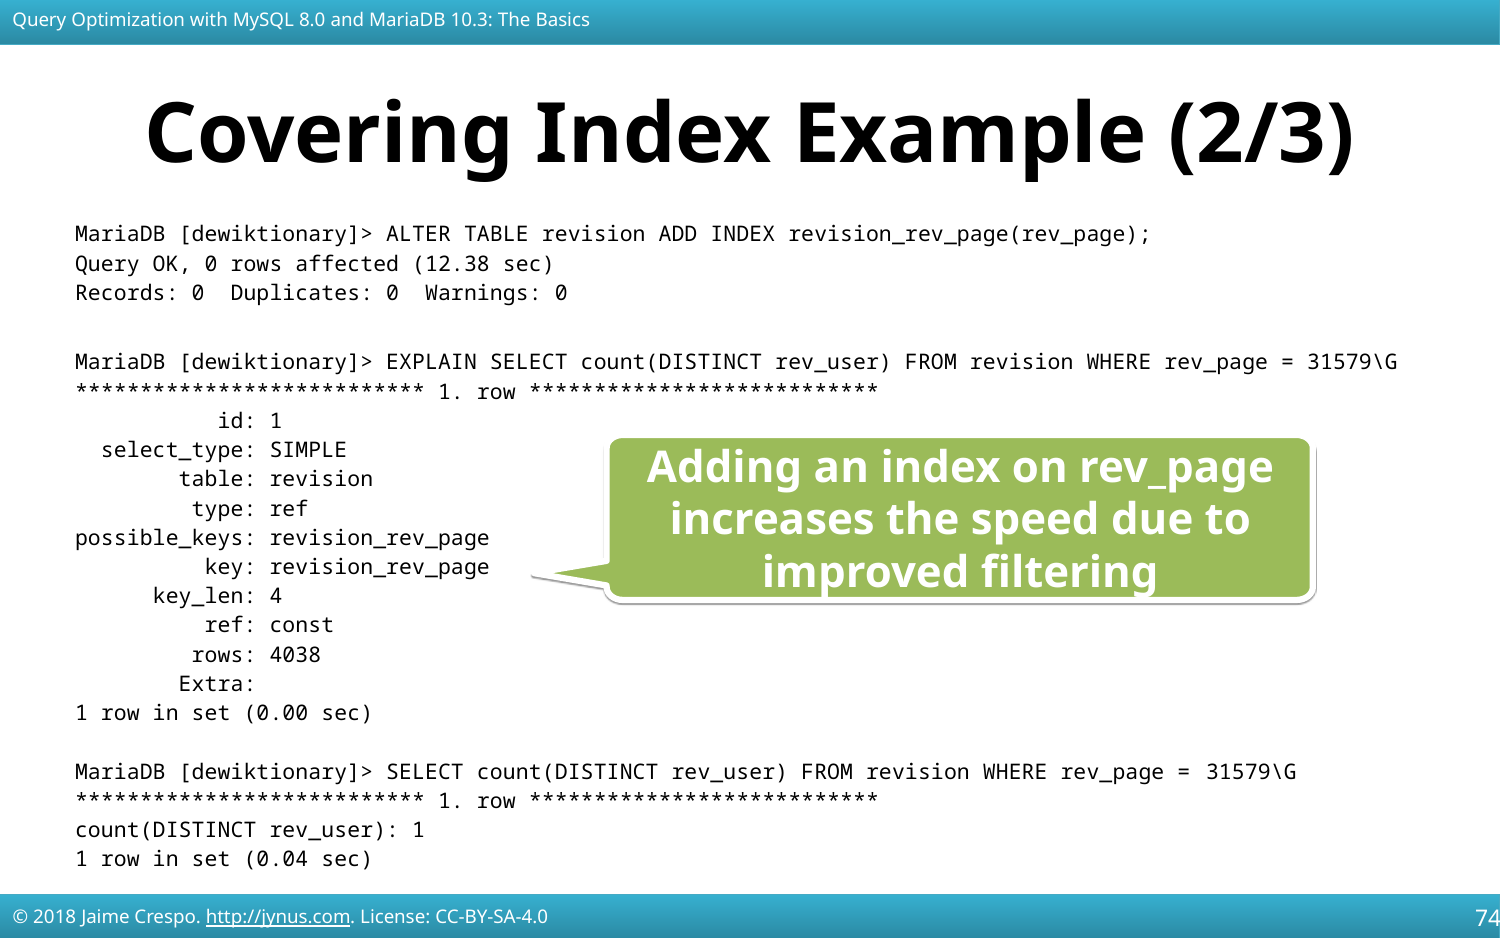

# Covering Index Example (2/3)
MariaDB [dewiktionary]> ALTER TABLE revision ADD INDEX revision_rev_page(rev_page);
Query OK, 0 rows affected (12.38 sec)
Records: 0 Duplicates: 0 Warnings: 0
MariaDB [dewiktionary]> EXPLAIN SELECT count(DISTINCT rev_user) FROM revision WHERE rev_page = 31579\G
*************************** 1. row ***************************
 id: 1
 select_type: SIMPLE
 table: revision
 type: ref
possible_keys: revision_rev_page
 key: revision_rev_page
 key_len: 4
 ref: const
 rows: 4038
 Extra:
1 row in set (0.00 sec)
MariaDB [dewiktionary]> SELECT count(DISTINCT rev_user) FROM revision WHERE rev_page = 31579\G
*************************** 1. row ***************************
count(DISTINCT rev_user): 1
1 row in set (0.04 sec)
Adding an index on rev_page increases the speed due to improved filtering